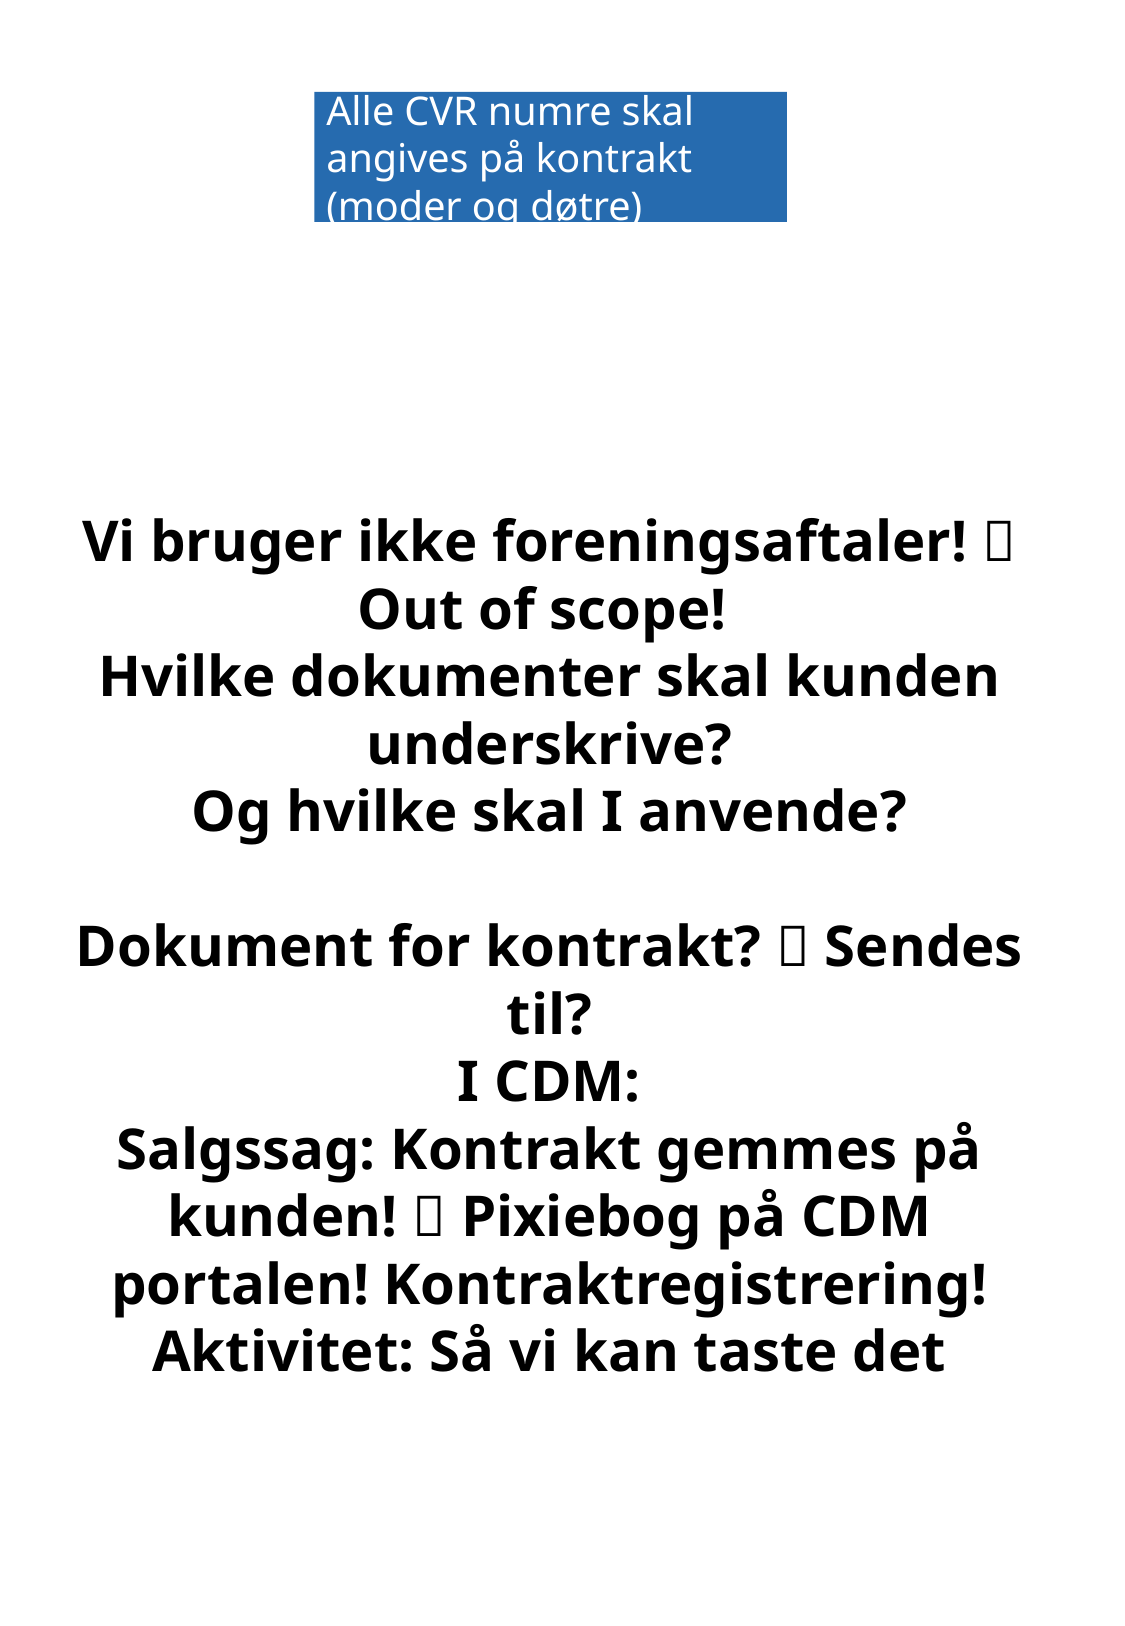

Alle CVR numre skal angives på kontrakt (moder og døtre)
# Vi bruger ikke foreningsaftaler!  Out of scope! Hvilke dokumenter skal kunden underskrive? Og hvilke skal I anvende? Dokument for kontrakt?  Sendes til? I CDM: Salgssag: Kontrakt gemmes på kunden!  Pixiebog på CDM portalen! Kontraktregistrering! Aktivitet: Så vi kan taste det
Tilføj titel i sidehoved / sidefod